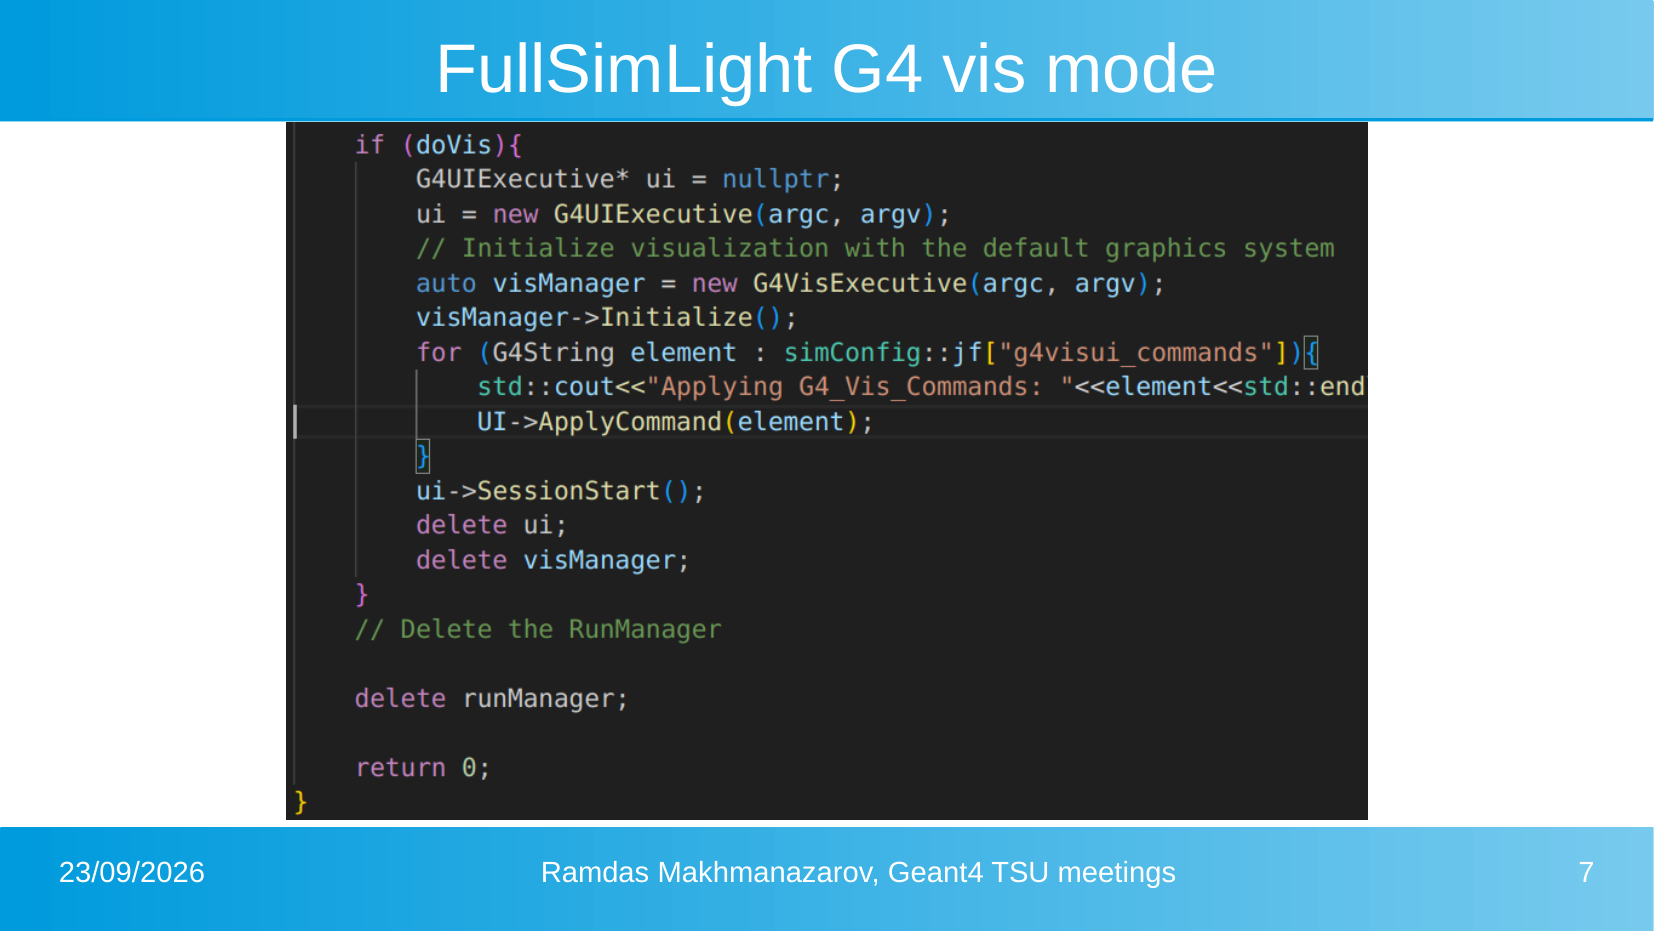

# FullSimLight G4 vis mode
Ramdas Makhmanazarov, Geant4 TSU meetings
7